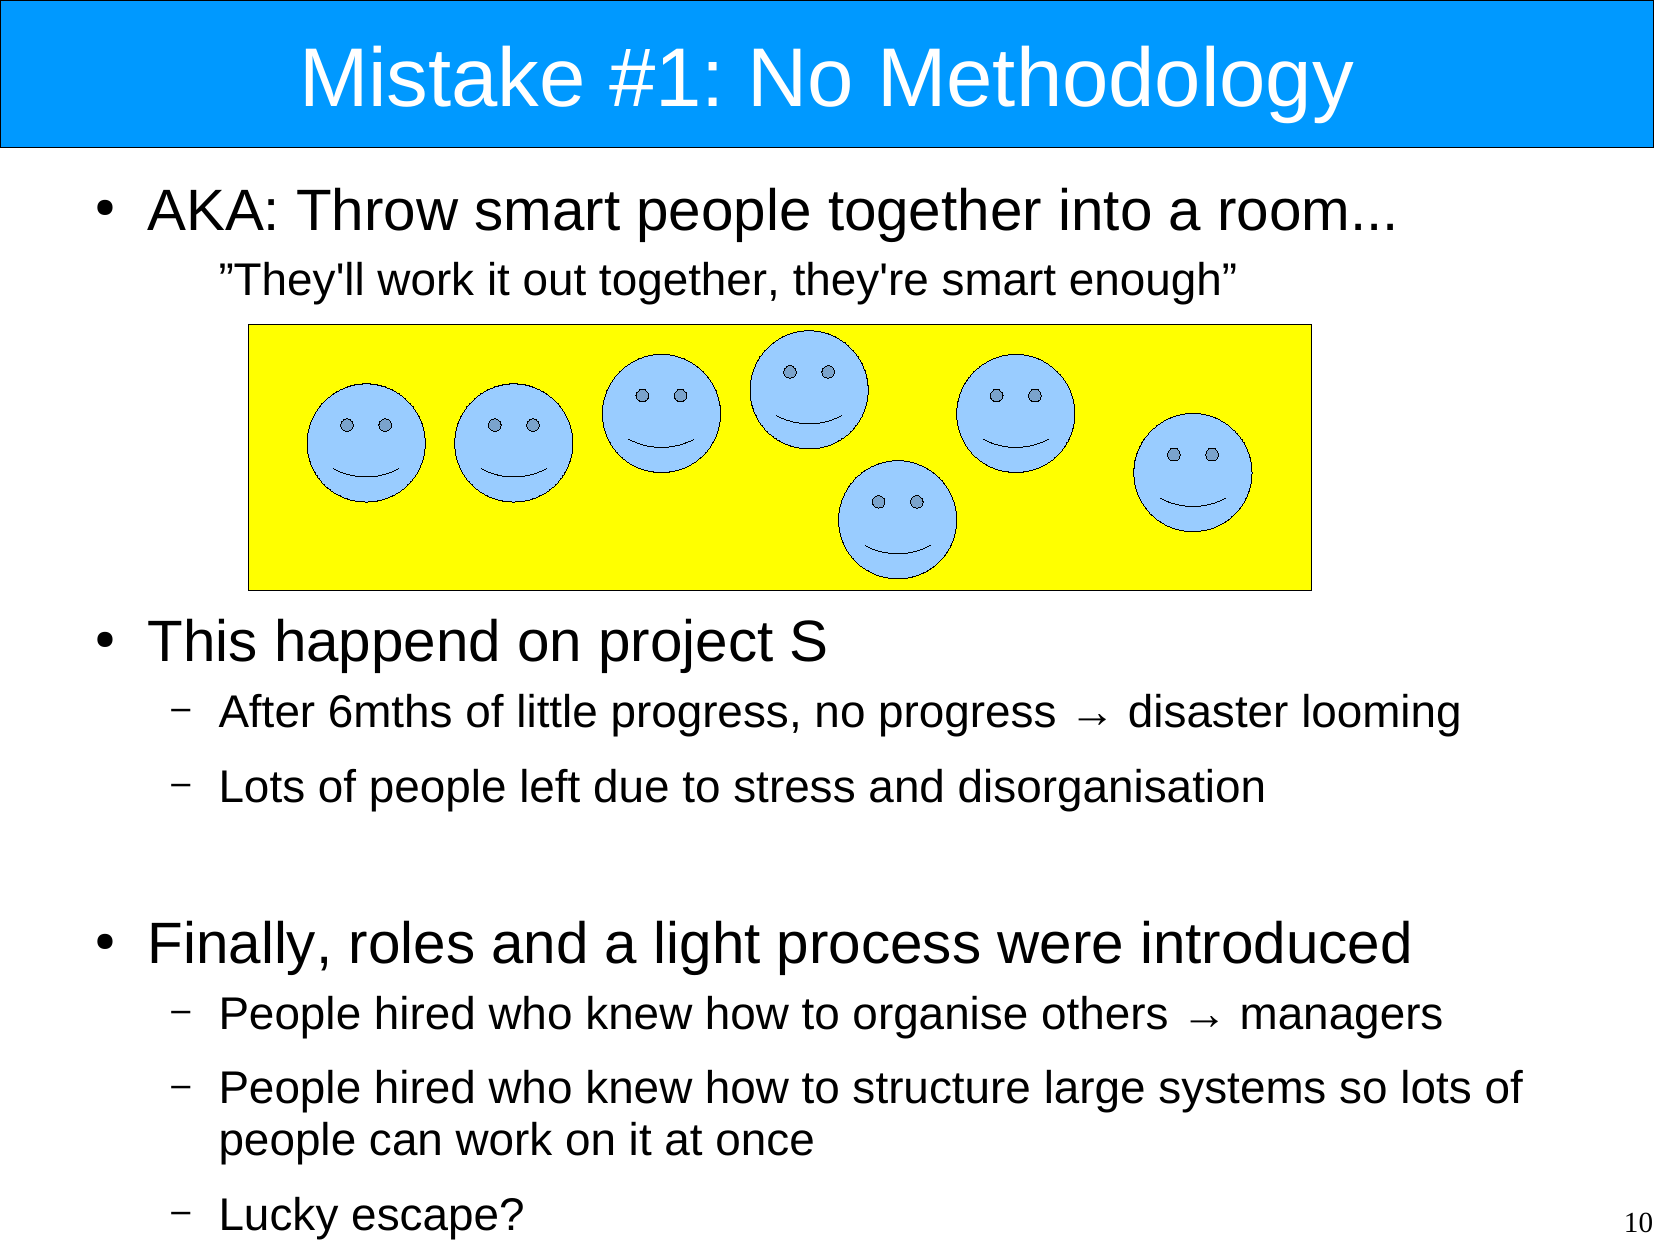

# Mistake #1: No Methodology
AKA: Throw smart people together into a room...
”They'll work it out together, they're smart enough”
This happend on project S
After 6mths of little progress, no progress → disaster looming
Lots of people left due to stress and disorganisation
Finally, roles and a light process were introduced
People hired who knew how to organise others → managers
People hired who knew how to structure large systems so lots of people can work on it at once
Lucky escape?
10